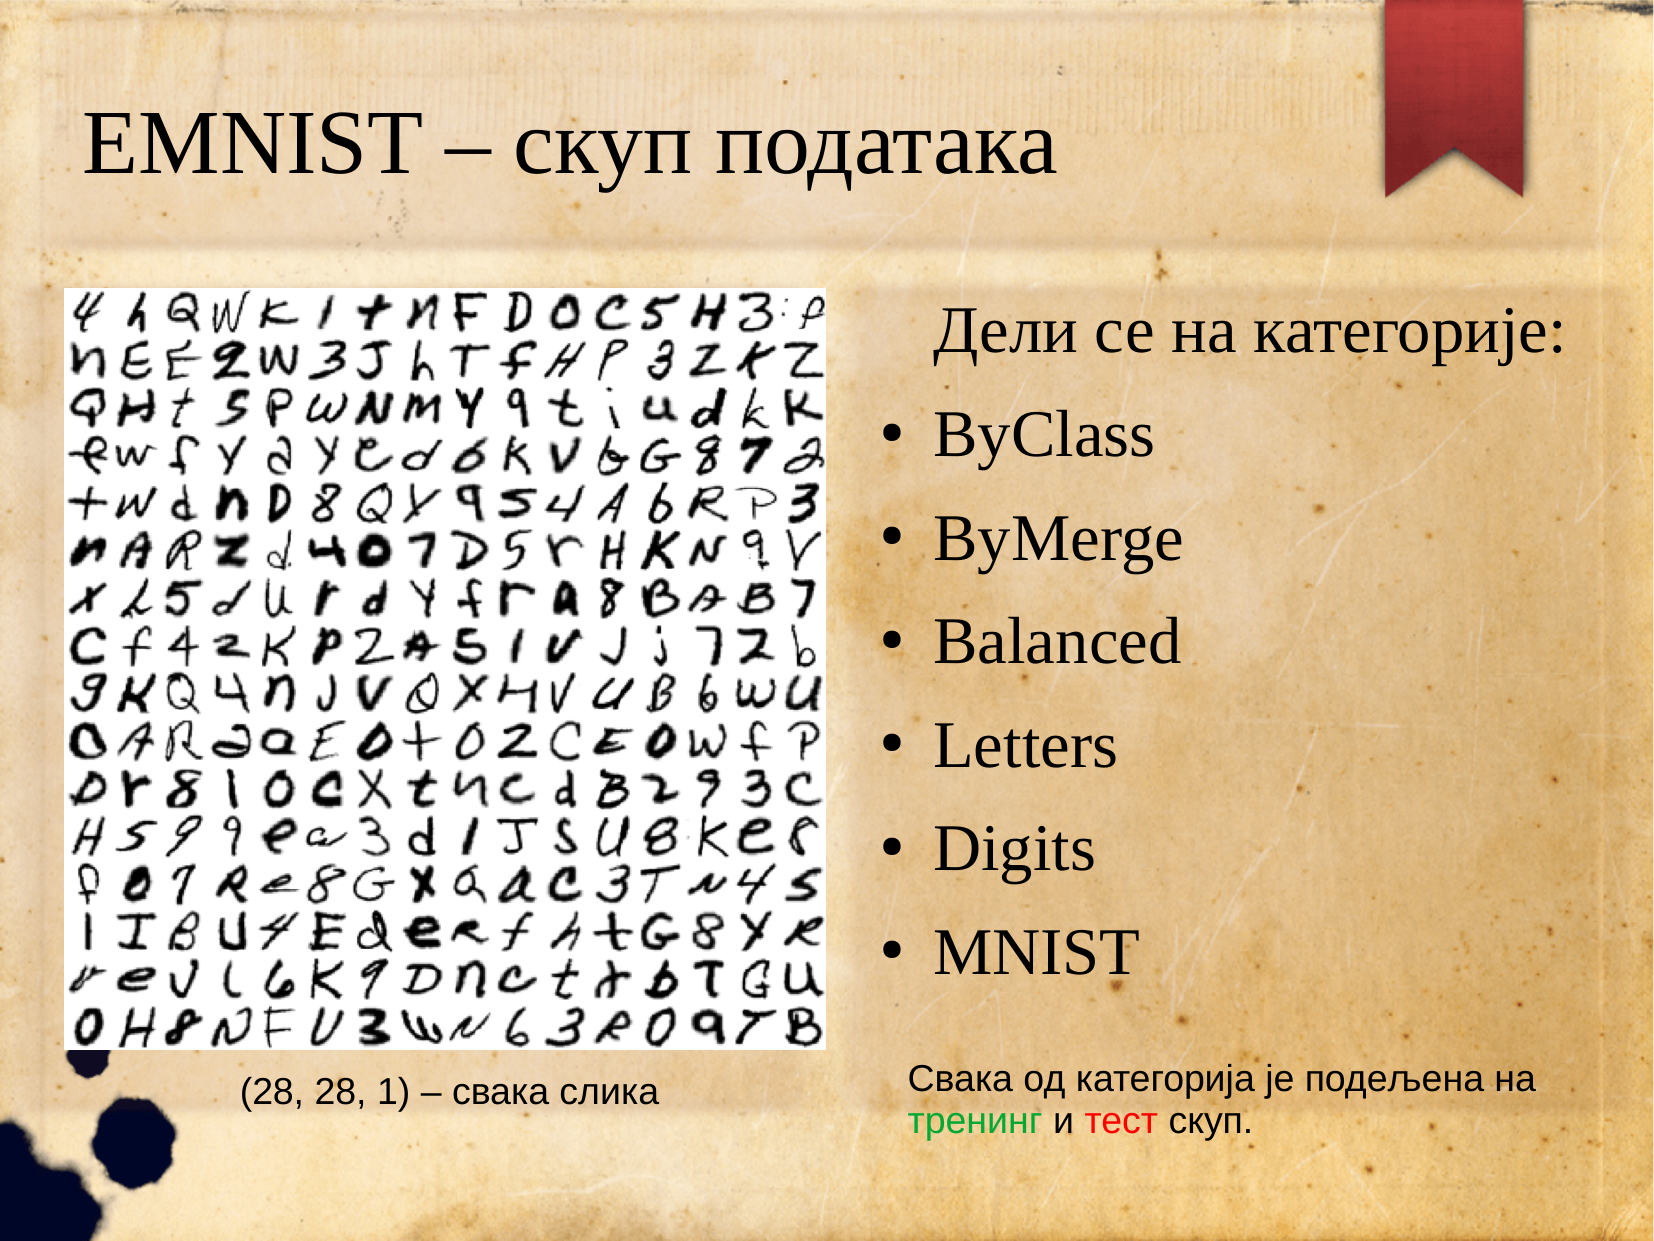

# EMNIST – скуп података
Дели се на категорије:
ByClass
ByMerge
Balanced
Letters
Digits
MNIST
Свака од категорија је подељена на тренинг и тест скуп.
(28, 28, 1) – свака слика